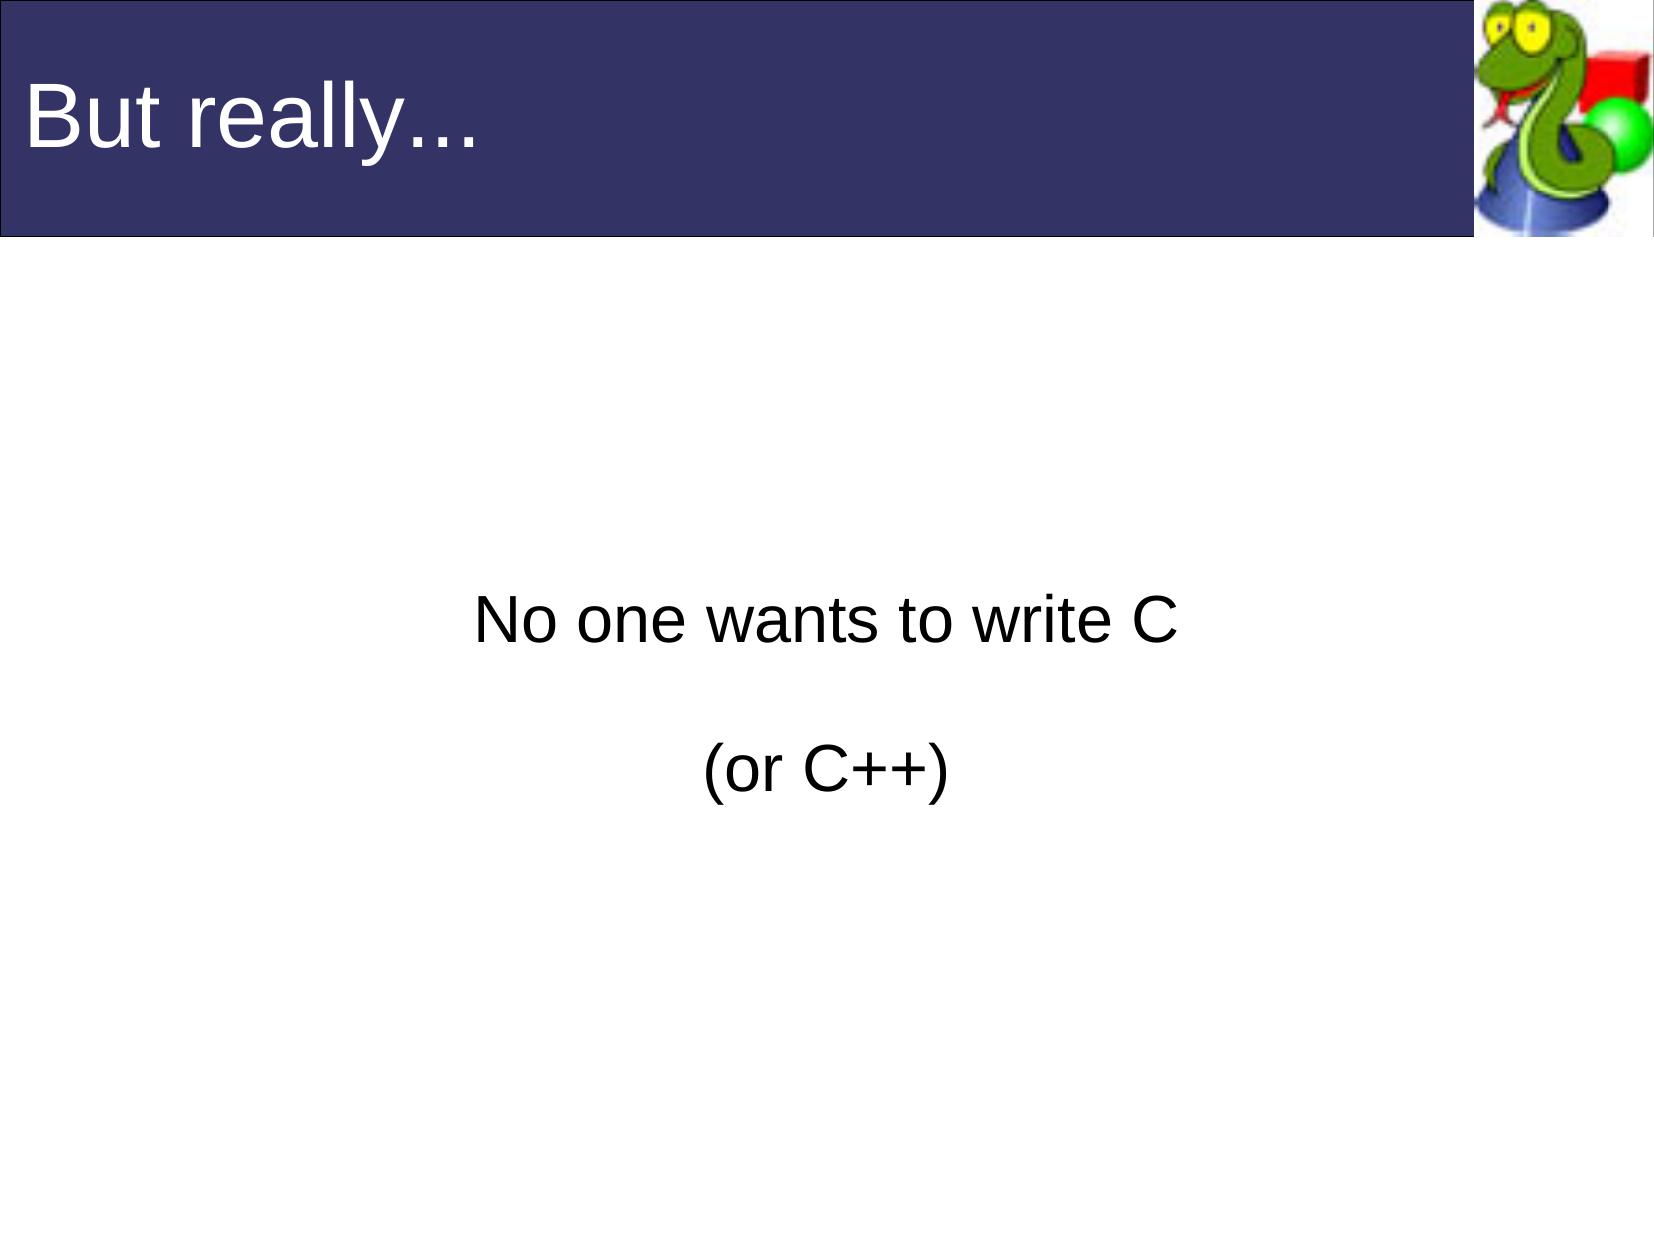

# But really...
No one wants to write C
(or C++)